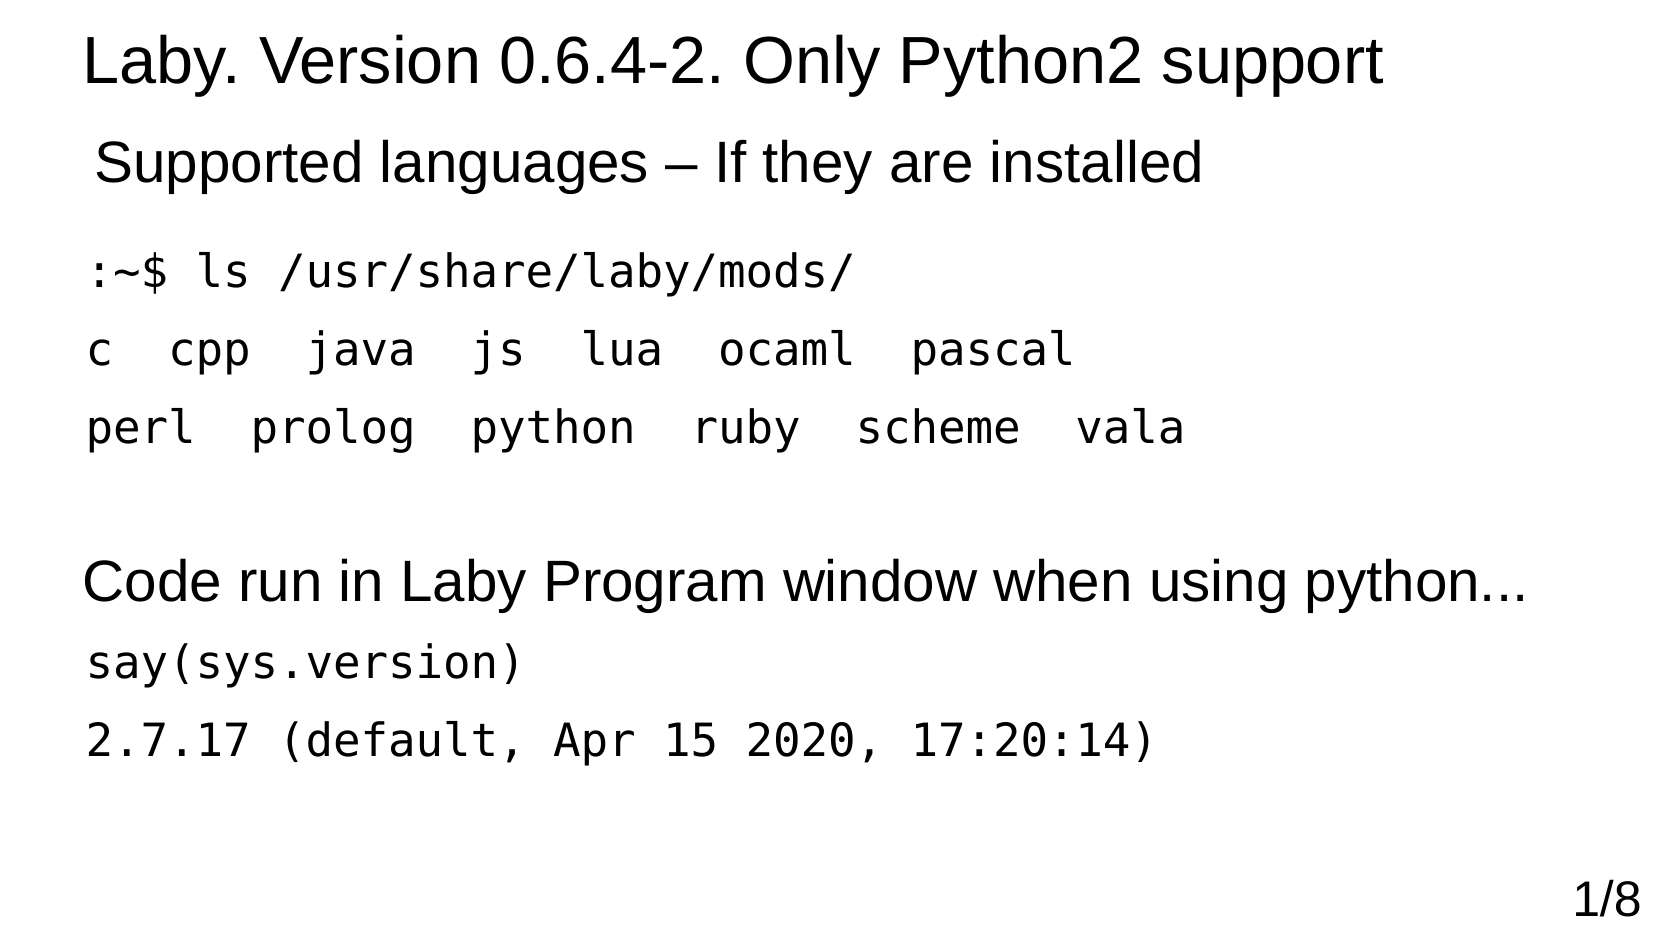

# Laby. Version 0.6.4-2. Only Python2 support
Supported languages – If they are installed
:~$ ls /usr/share/laby/mods/
c cpp java js lua ocaml pascal
perl prolog python ruby scheme vala
say(sys.version)
2.7.17 (default, Apr 15 2020, 17:20:14)
Code run in Laby Program window when using python...
1/8